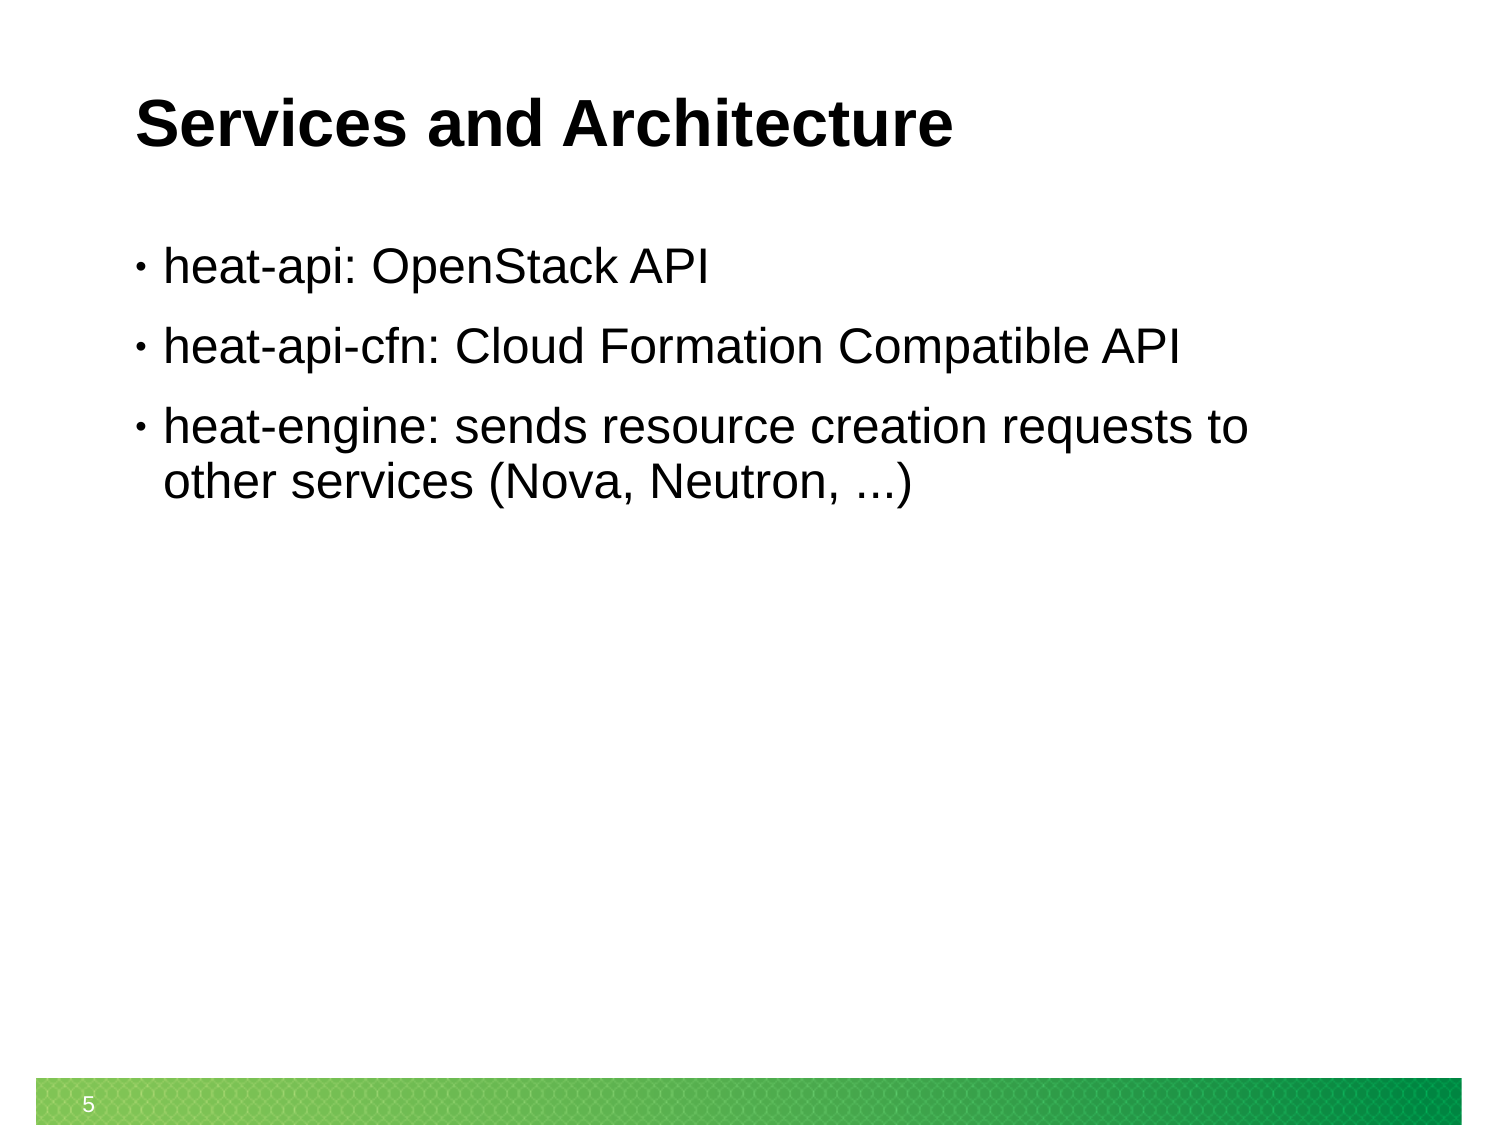

# Services and Architecture
heat-api: OpenStack API
heat-api-cfn: Cloud Formation Compatible API
heat-engine: sends resource creation requests to other services (Nova, Neutron, ...)